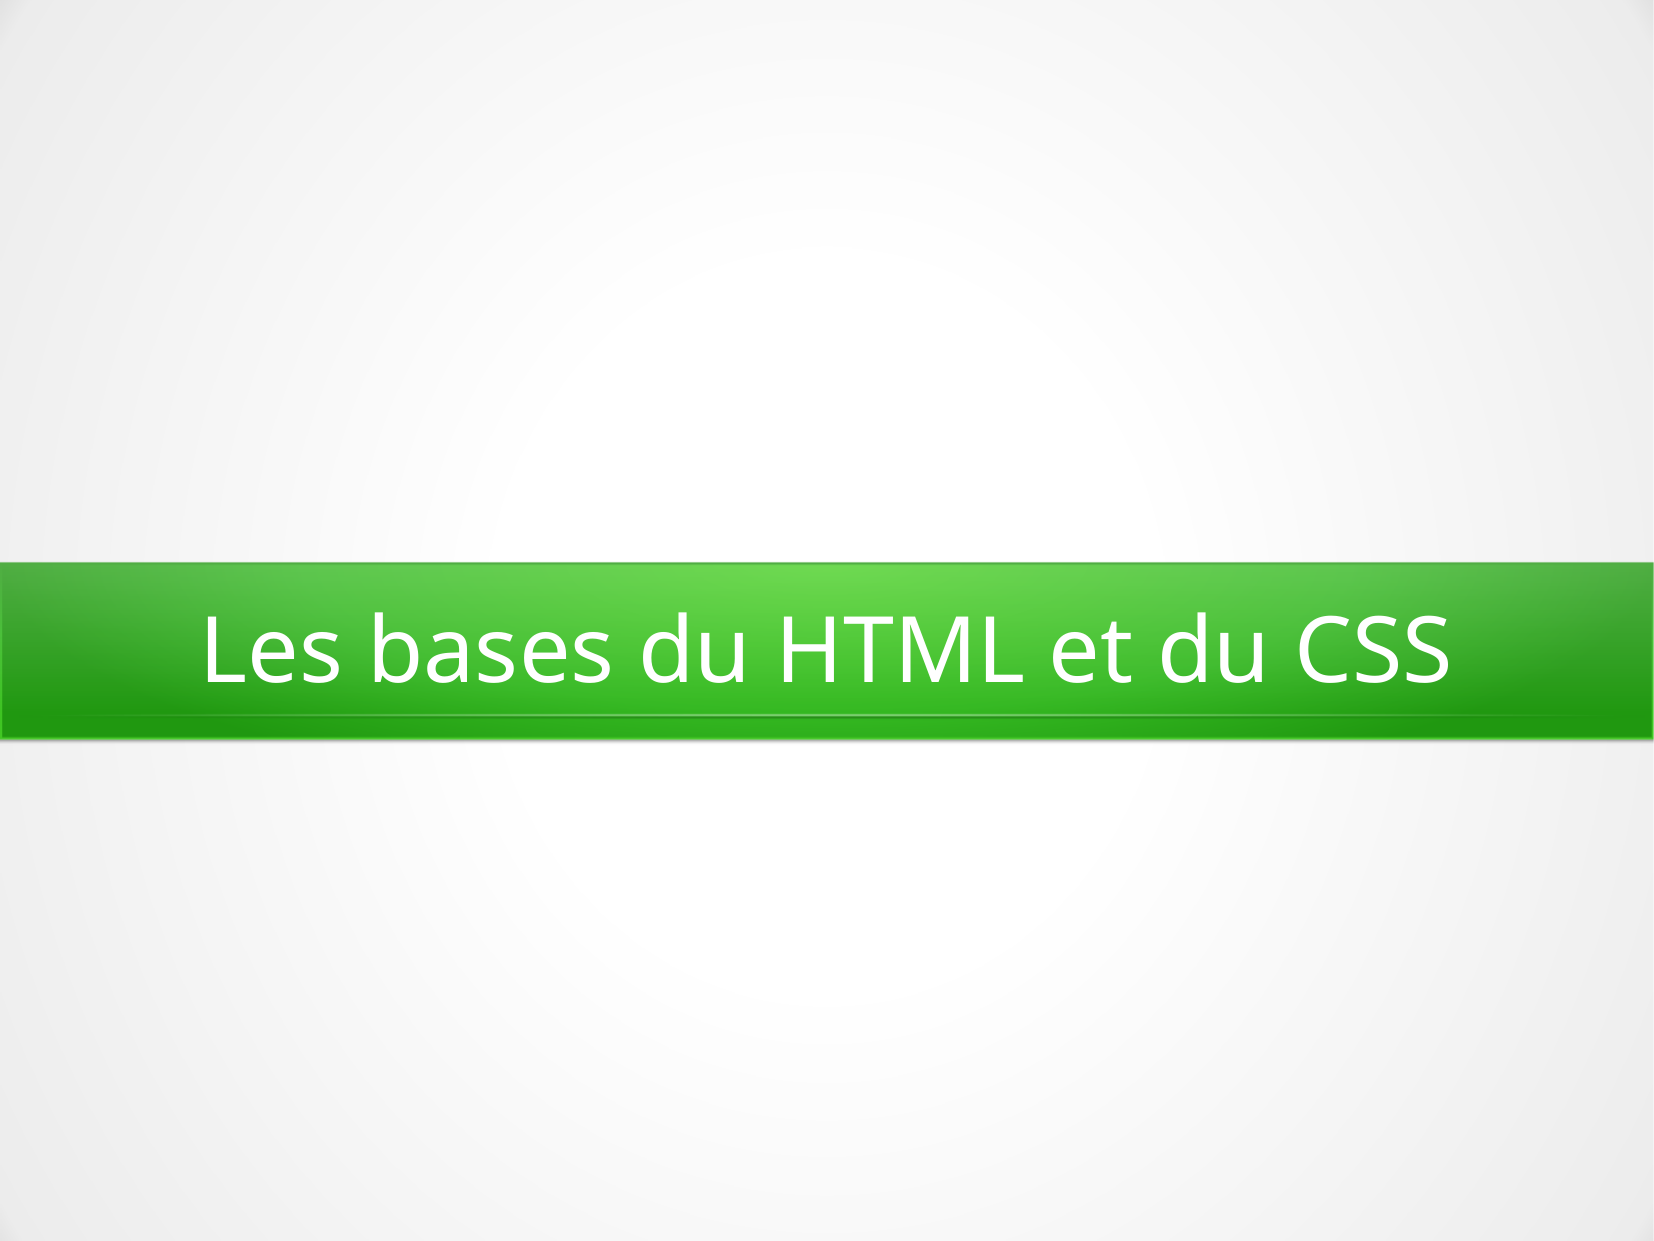

# Les bases du HTML et du CSS